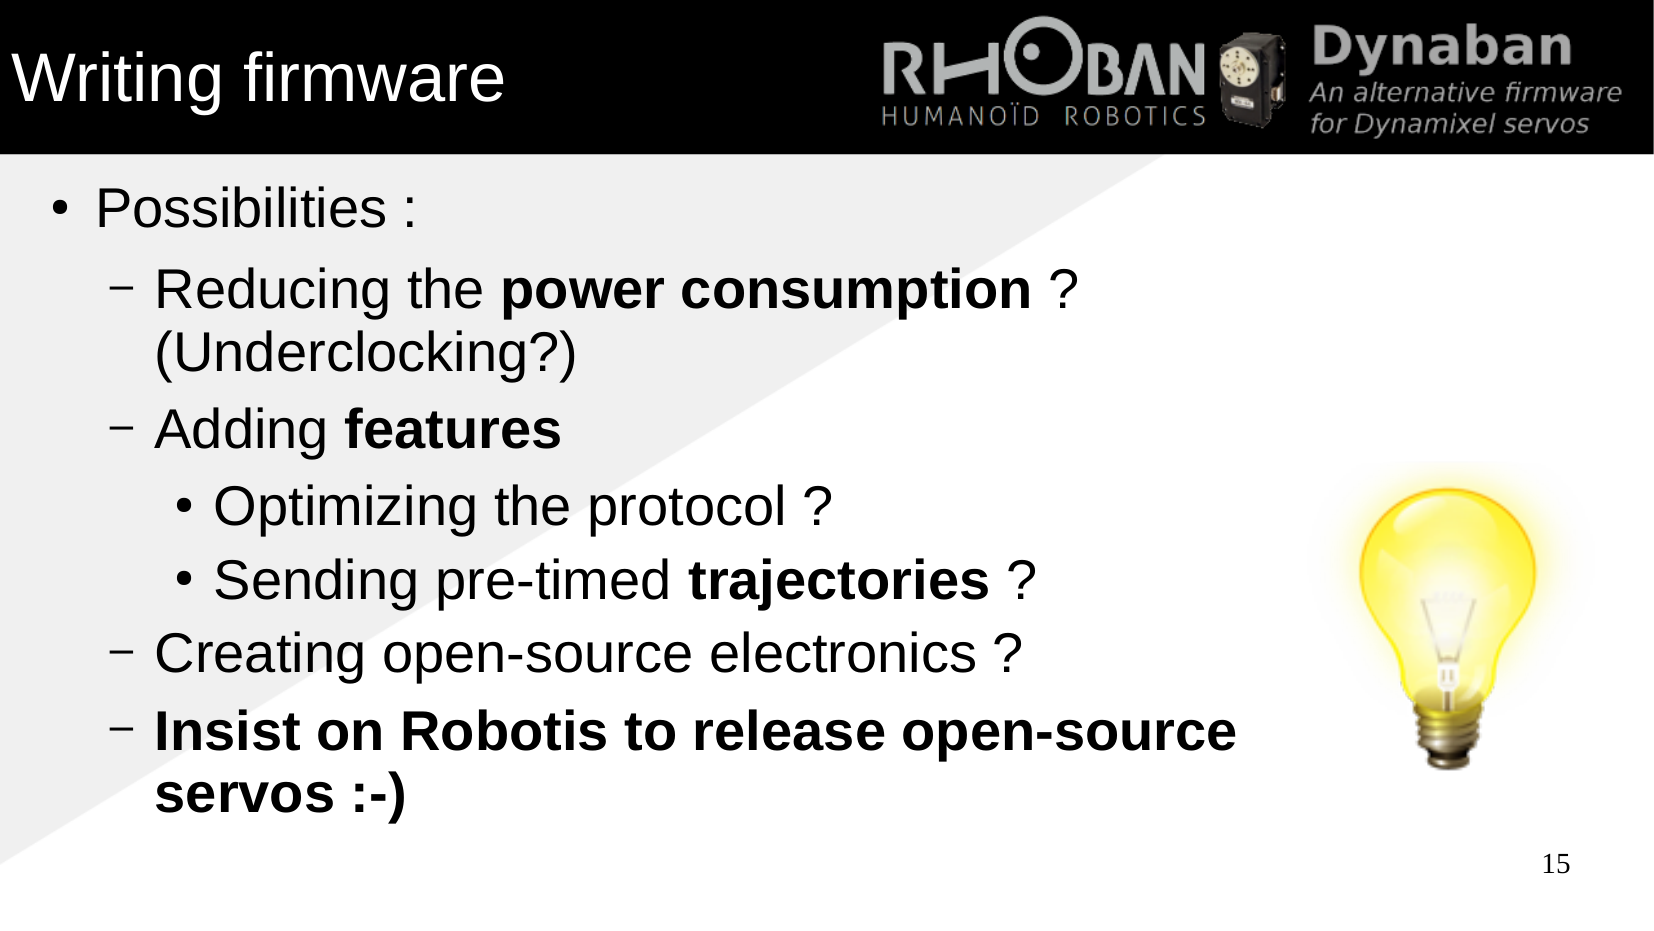

# Writing firmware
Possibilities :
Reducing the power consumption ? (Underclocking?)
Adding features
Optimizing the protocol ?
Sending pre-timed trajectories ?
Creating open-source electronics ?
Insist on Robotis to release open-source servos :-)
15